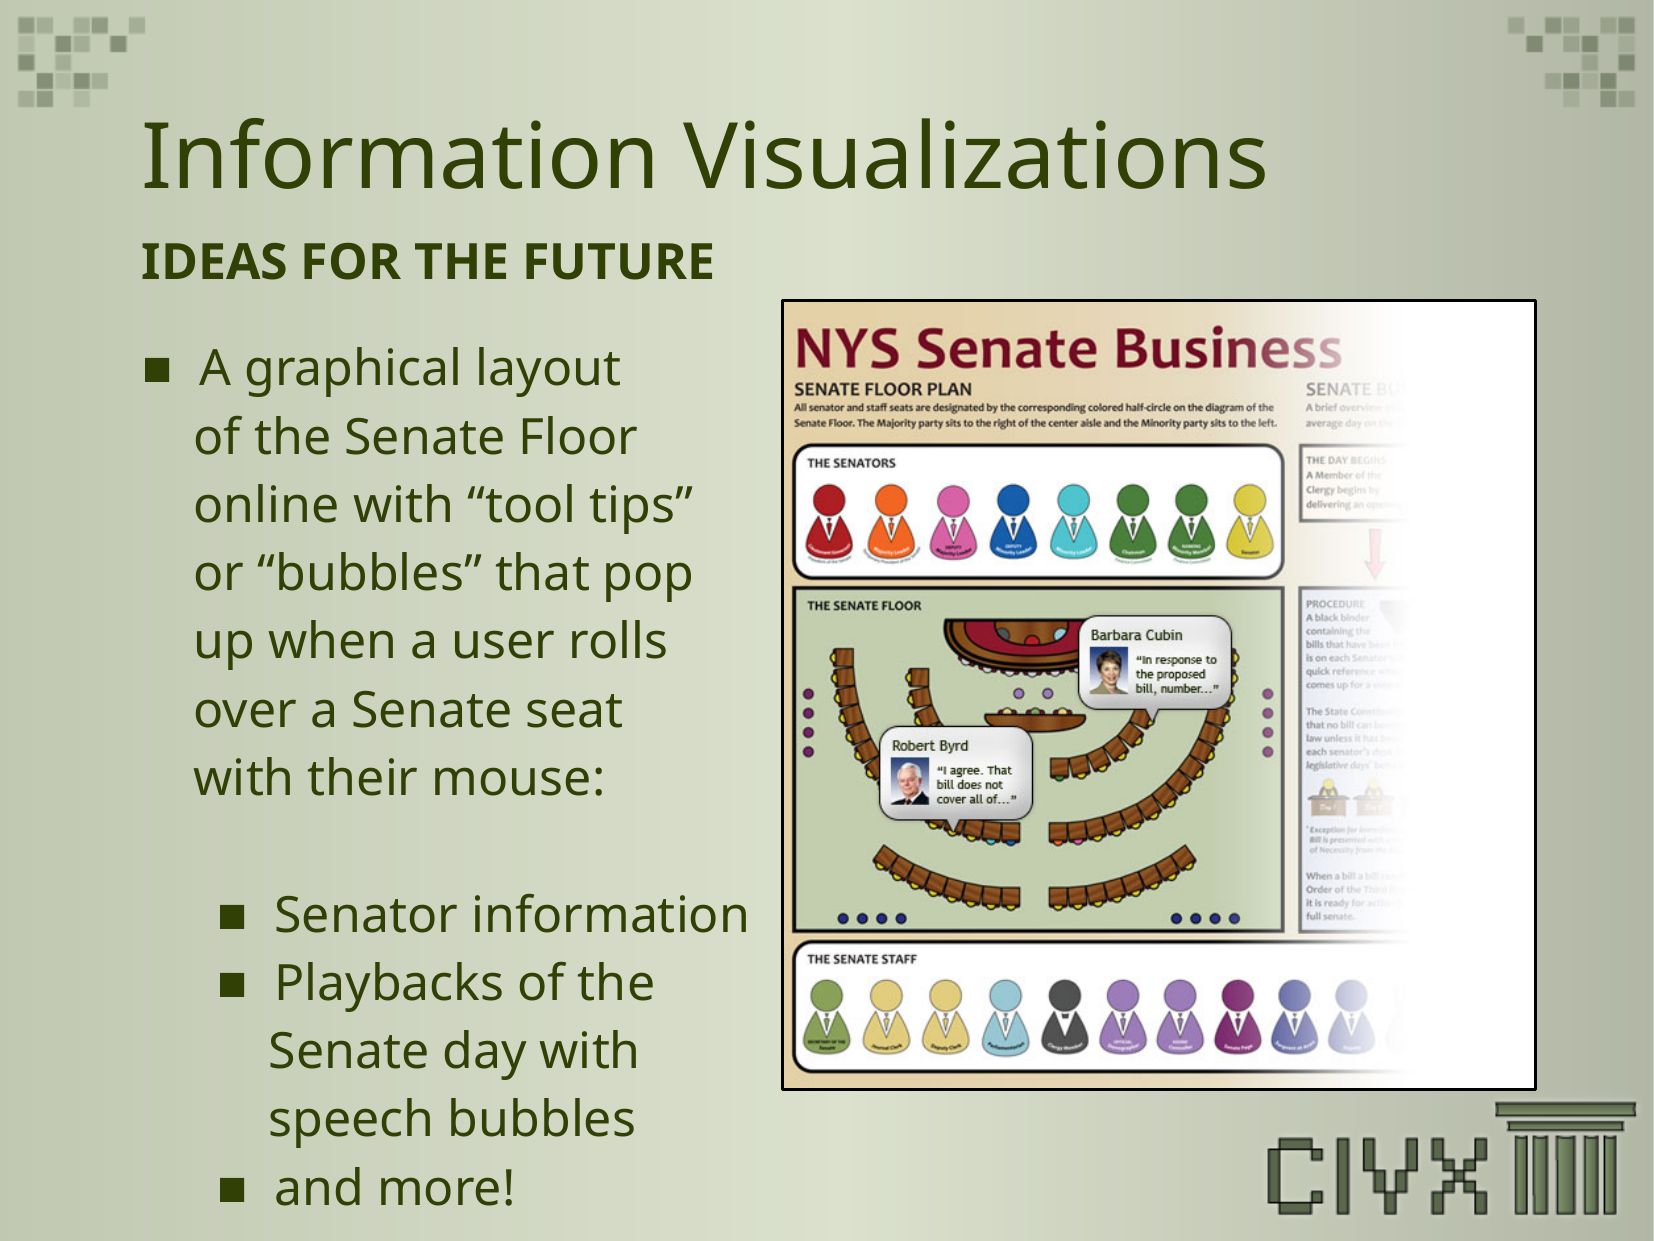

# Information Visualizations
IDEAS FOR THE FUTURE
n A graphical layout
 of the Senate Floor
 online with “tool tips”
 or “bubbles” that pop
 up when a user rolls
 over a Senate seat
 with their mouse:
 	n Senator information
 	n Playbacks of the
	 Senate day with
	 speech bubbles
 	n and more!